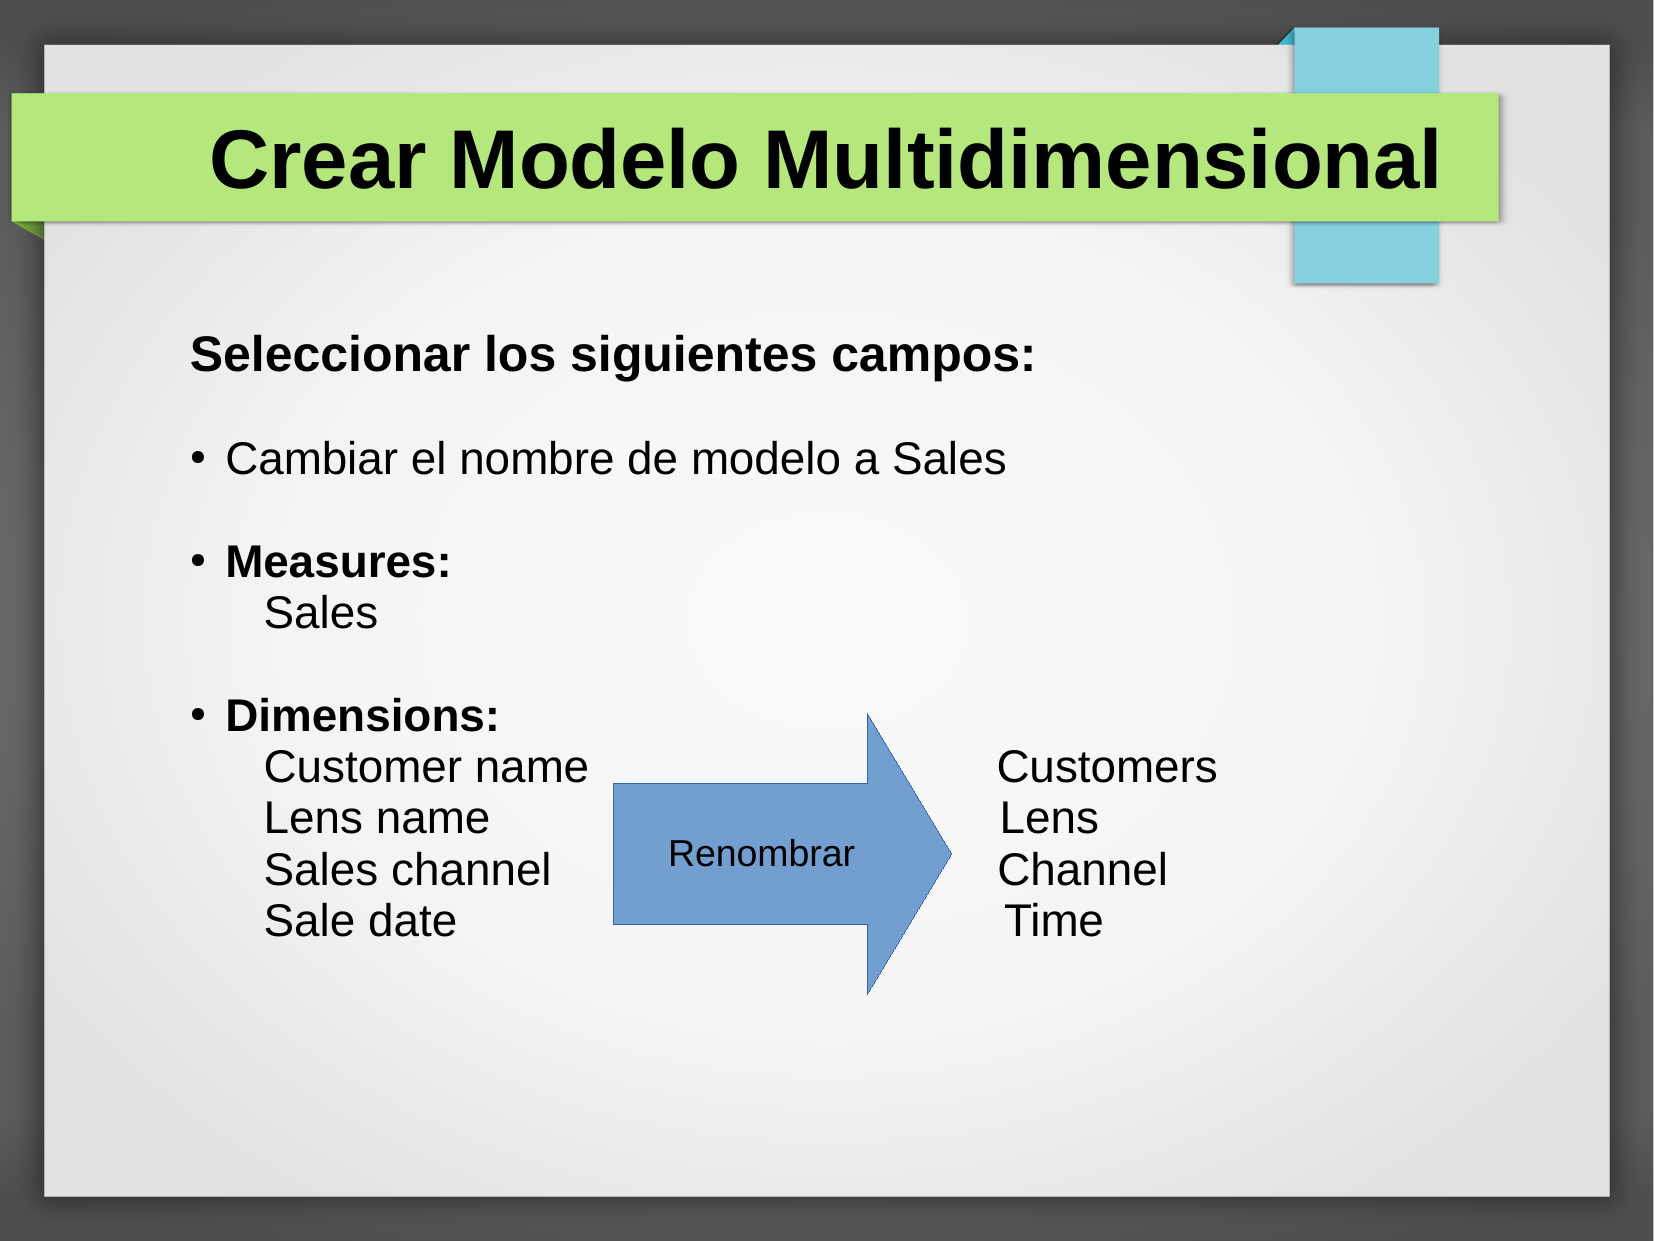

# Crear Modelo Multidimensional
Seleccionar los siguientes campos:
Cambiar el nombre de modelo a Sales
Measures:
	Sales
Dimensions:
	Customer name Customers
	Lens name Lens
	Sales channel Channel
	Sale date Time
Renombrar